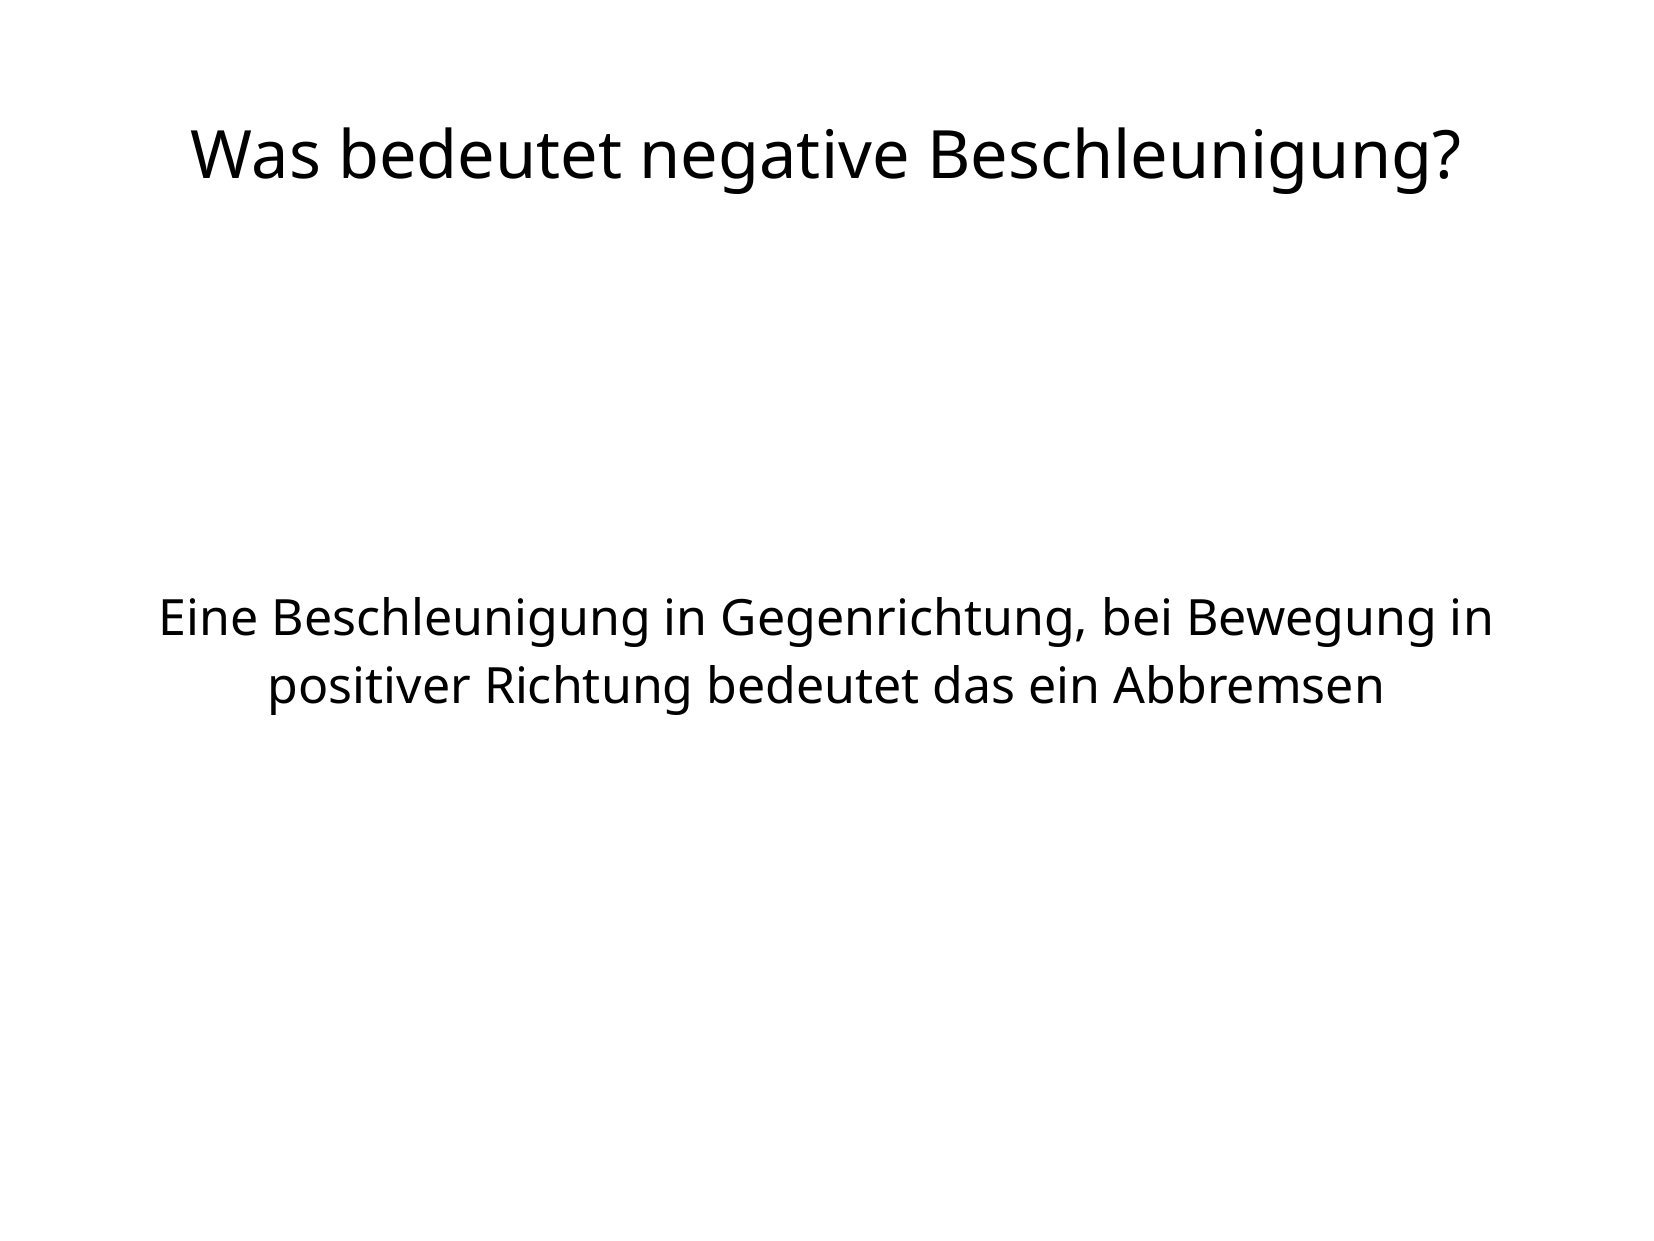

# Was bedeutet negative Beschleunigung?
Eine Beschleunigung in Gegenrichtung, bei Bewegung in positiver Richtung bedeutet das ein Abbremsen